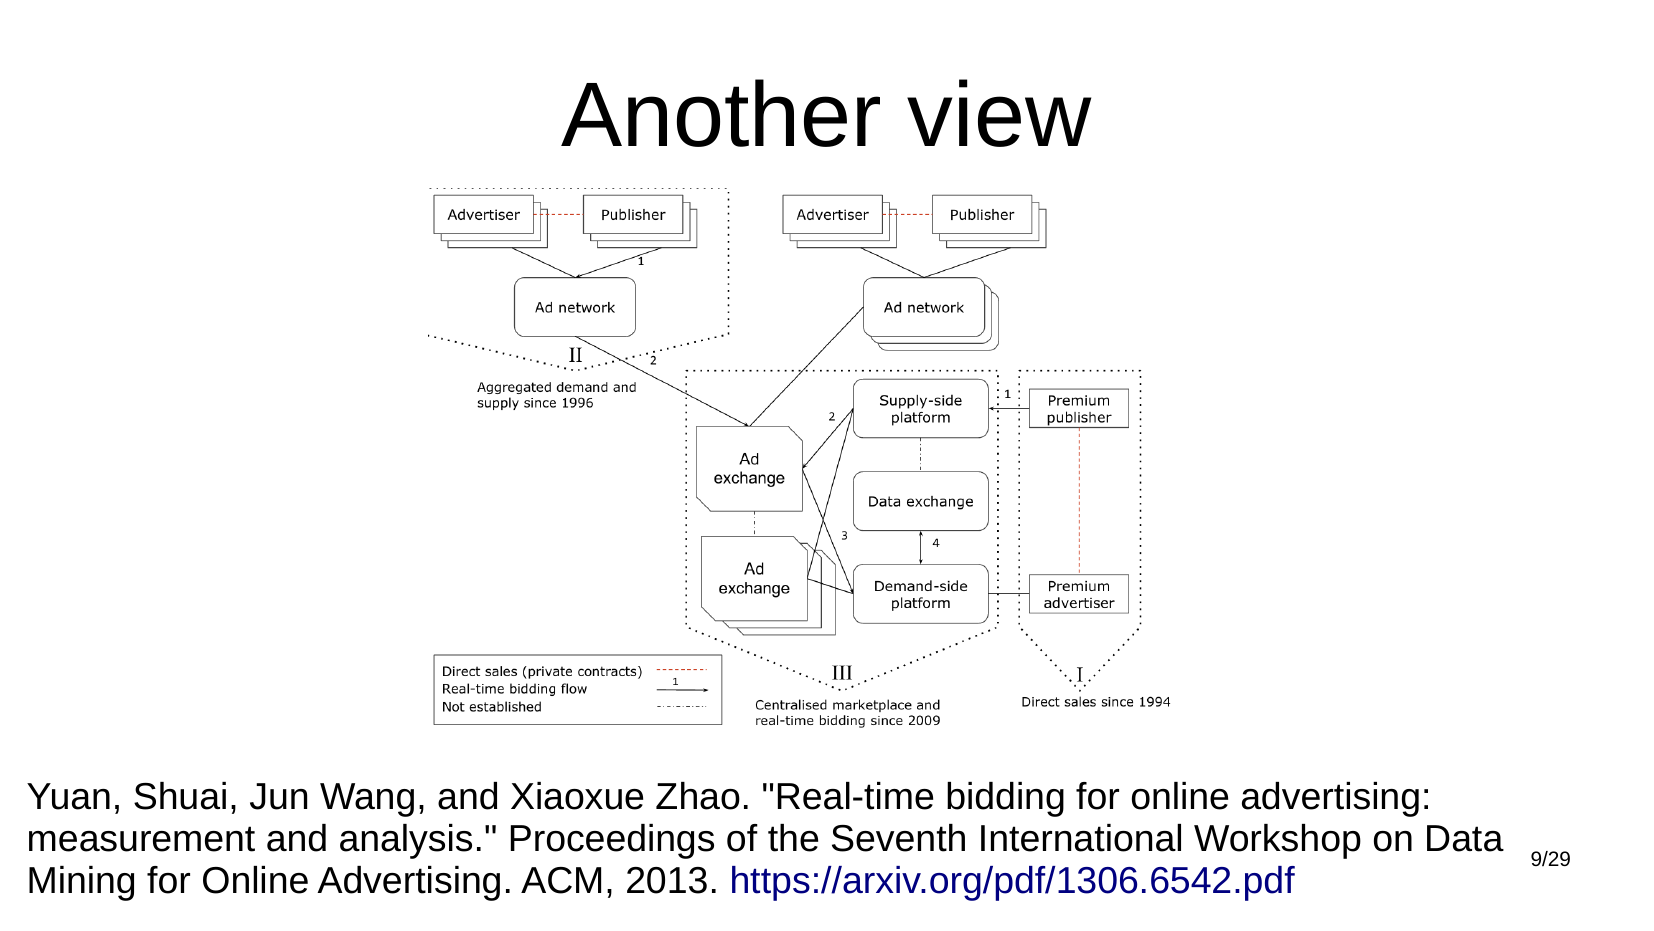

# Another view
Yuan, Shuai, Jun Wang, and Xiaoxue Zhao. "Real-time bidding for online advertising: measurement and analysis." Proceedings of the Seventh International Workshop on Data Mining for Online Advertising. ACM, 2013. https://arxiv.org/pdf/1306.6542.pdf
9